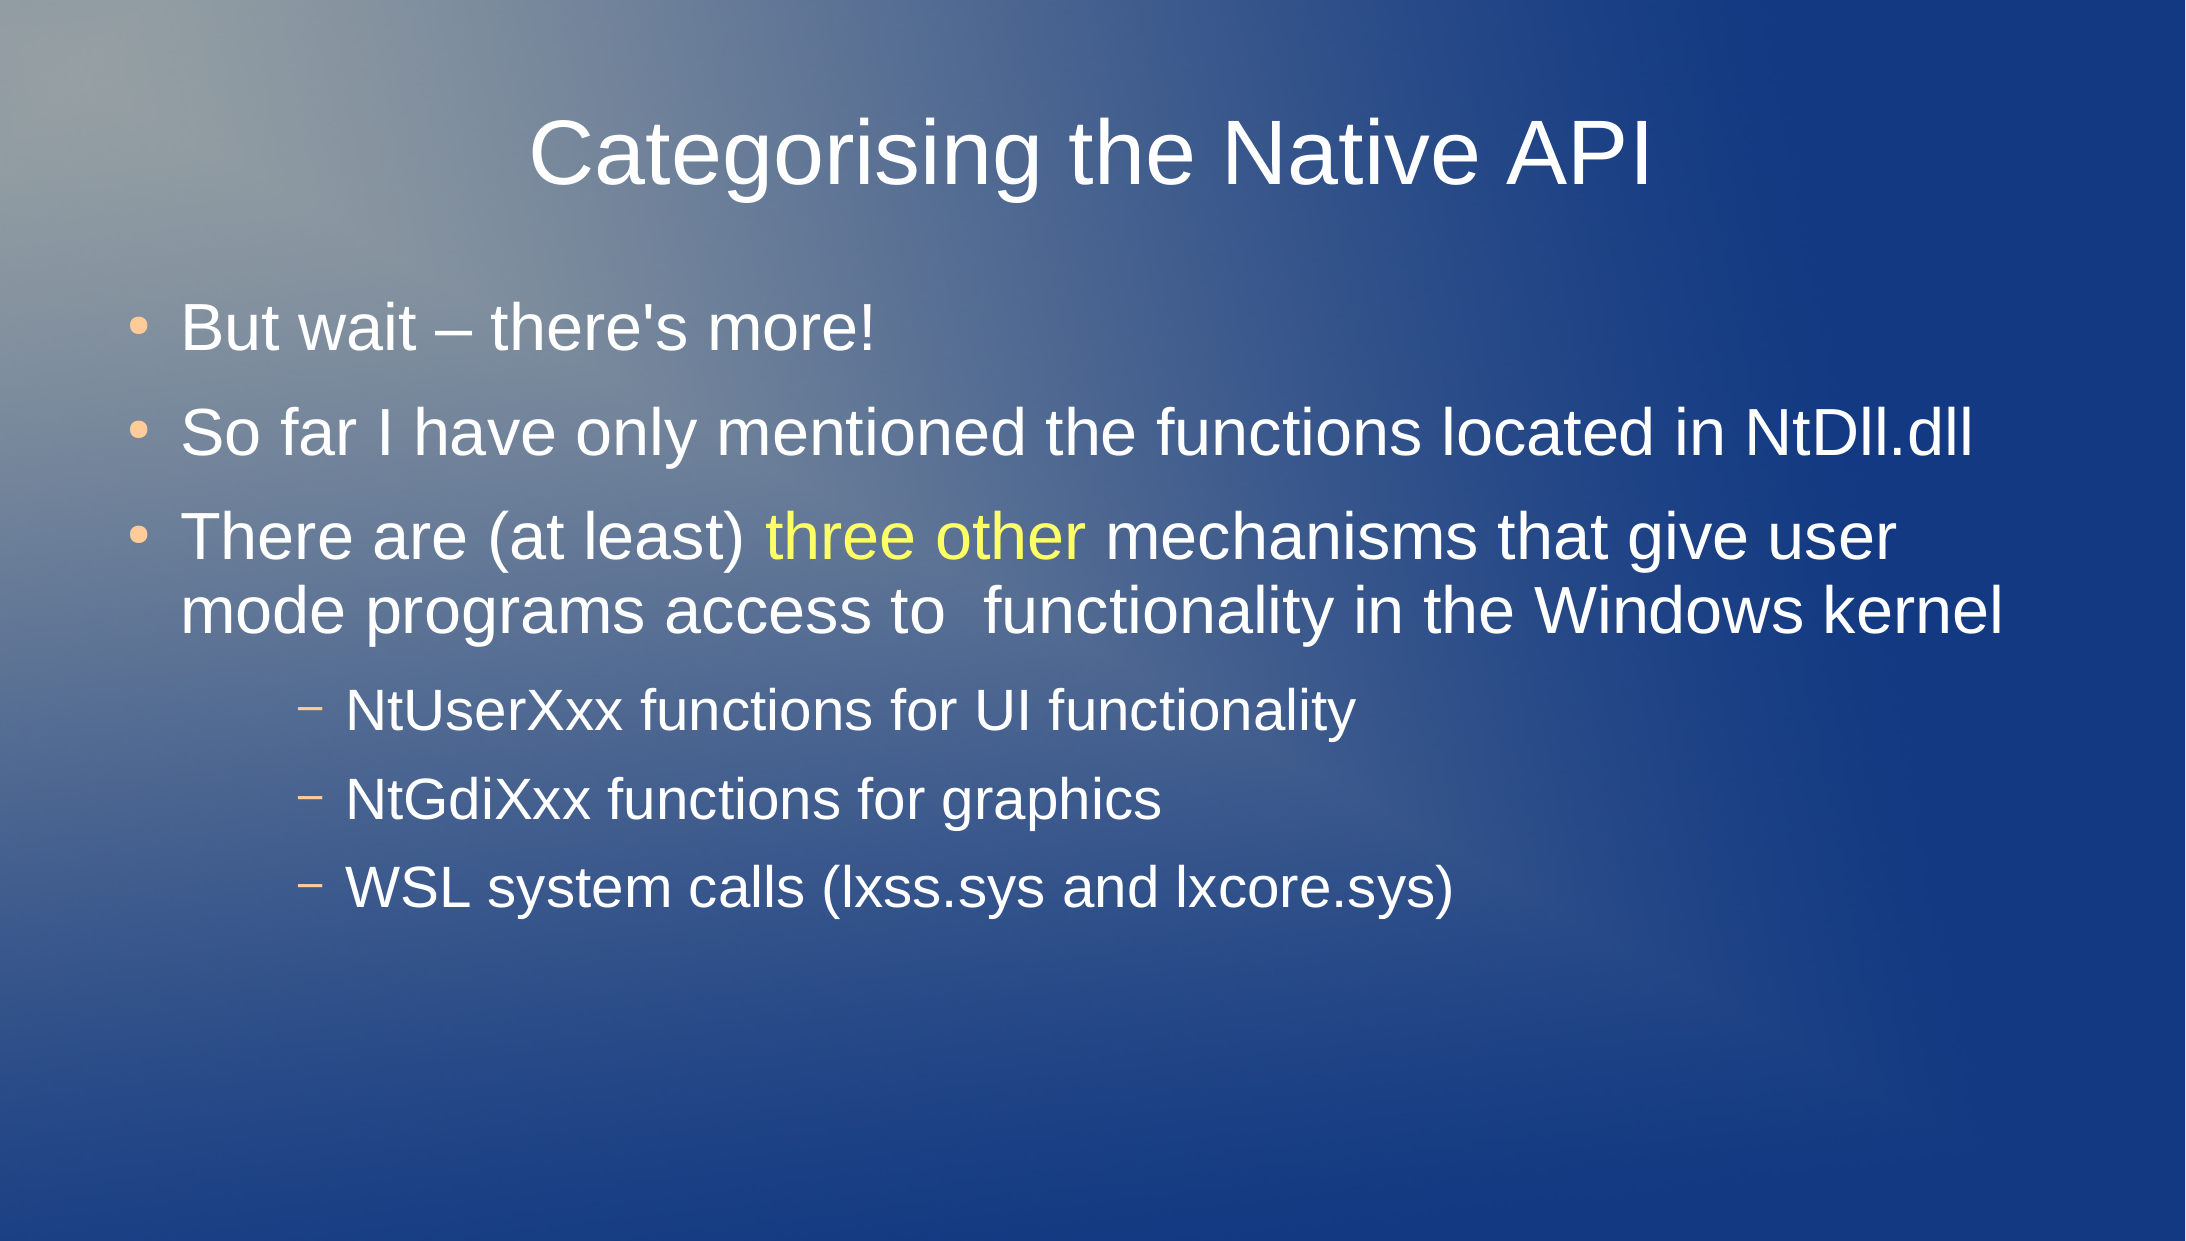

# Categorising the Native API
But wait – there's more!
So far I have only mentioned the functions located in NtDll.dll
There are (at least) three other mechanisms that give user mode programs access to functionality in the Windows kernel
NtUserXxx functions for UI functionality
NtGdiXxx functions for graphics
WSL system calls (lxss.sys and lxcore.sys)